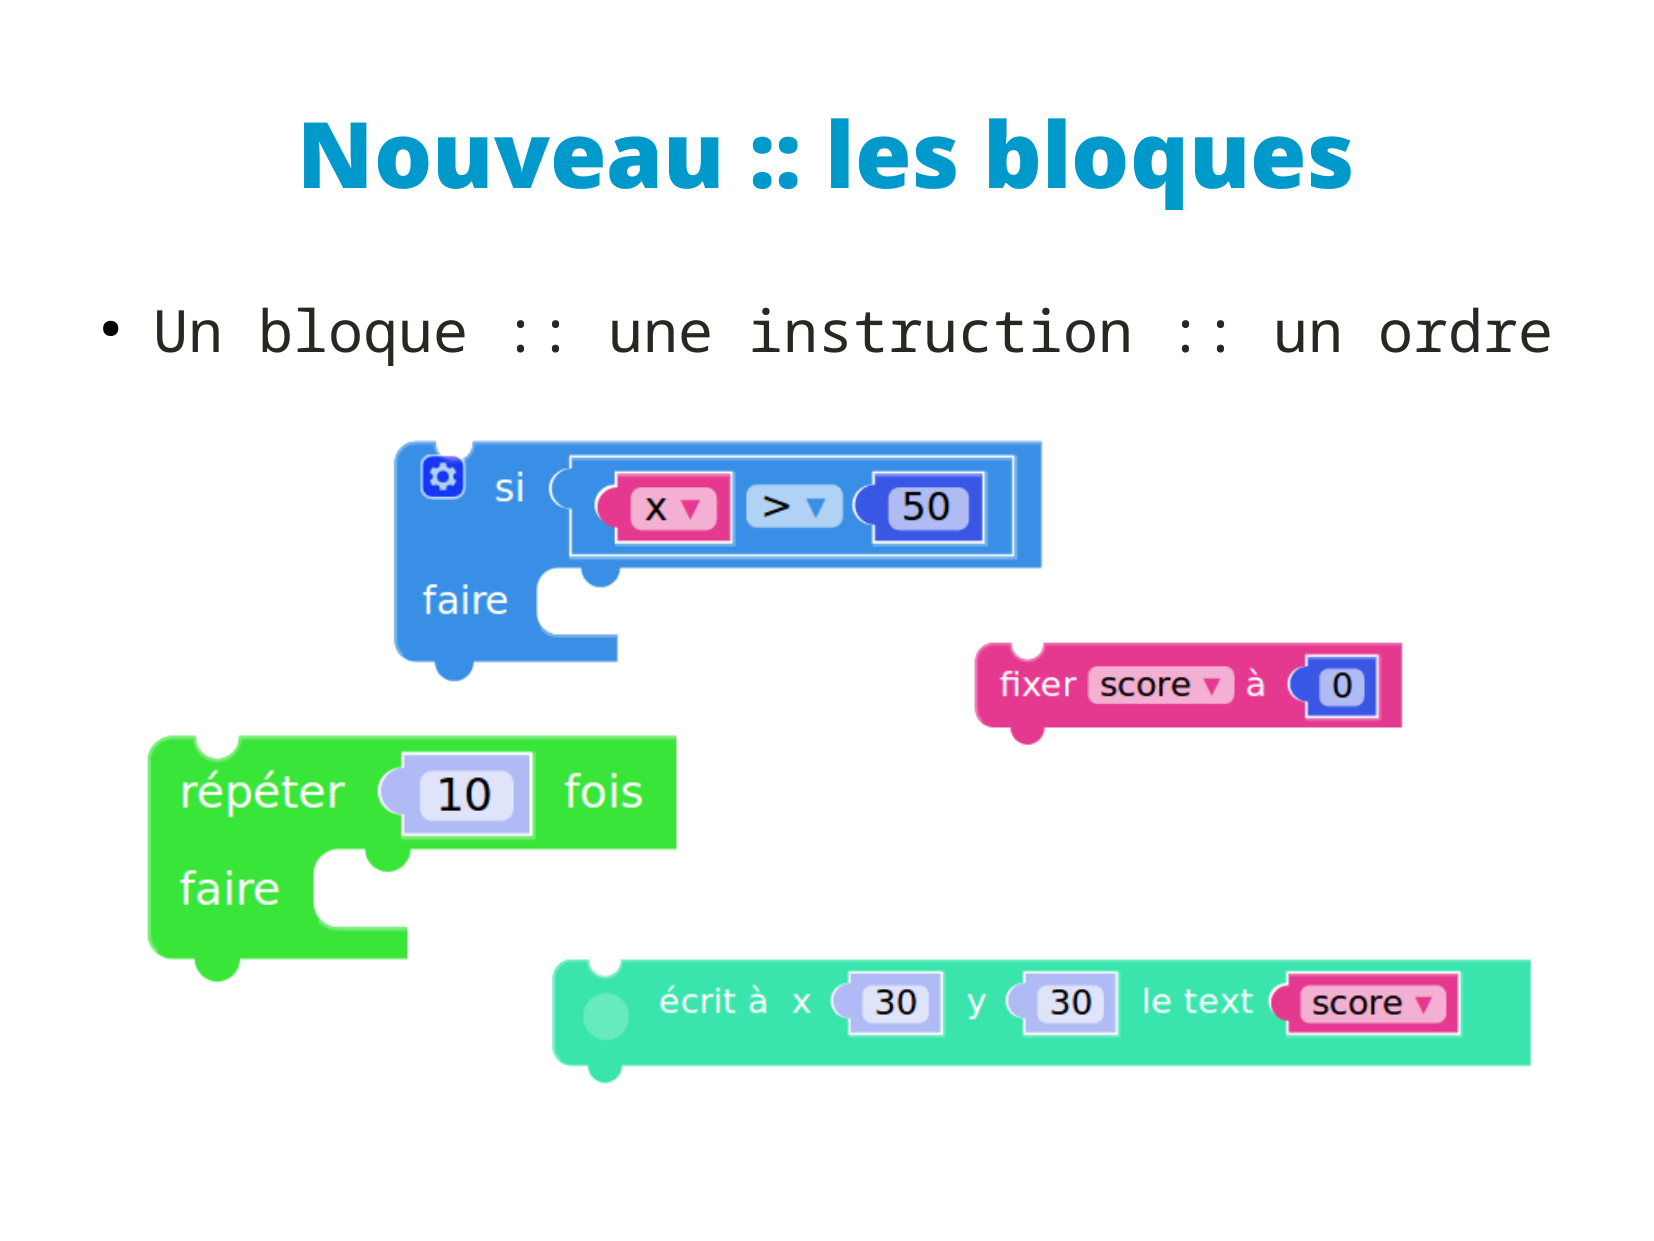

# Nouveau :: les bloques
Un bloque :: une instruction :: un ordre